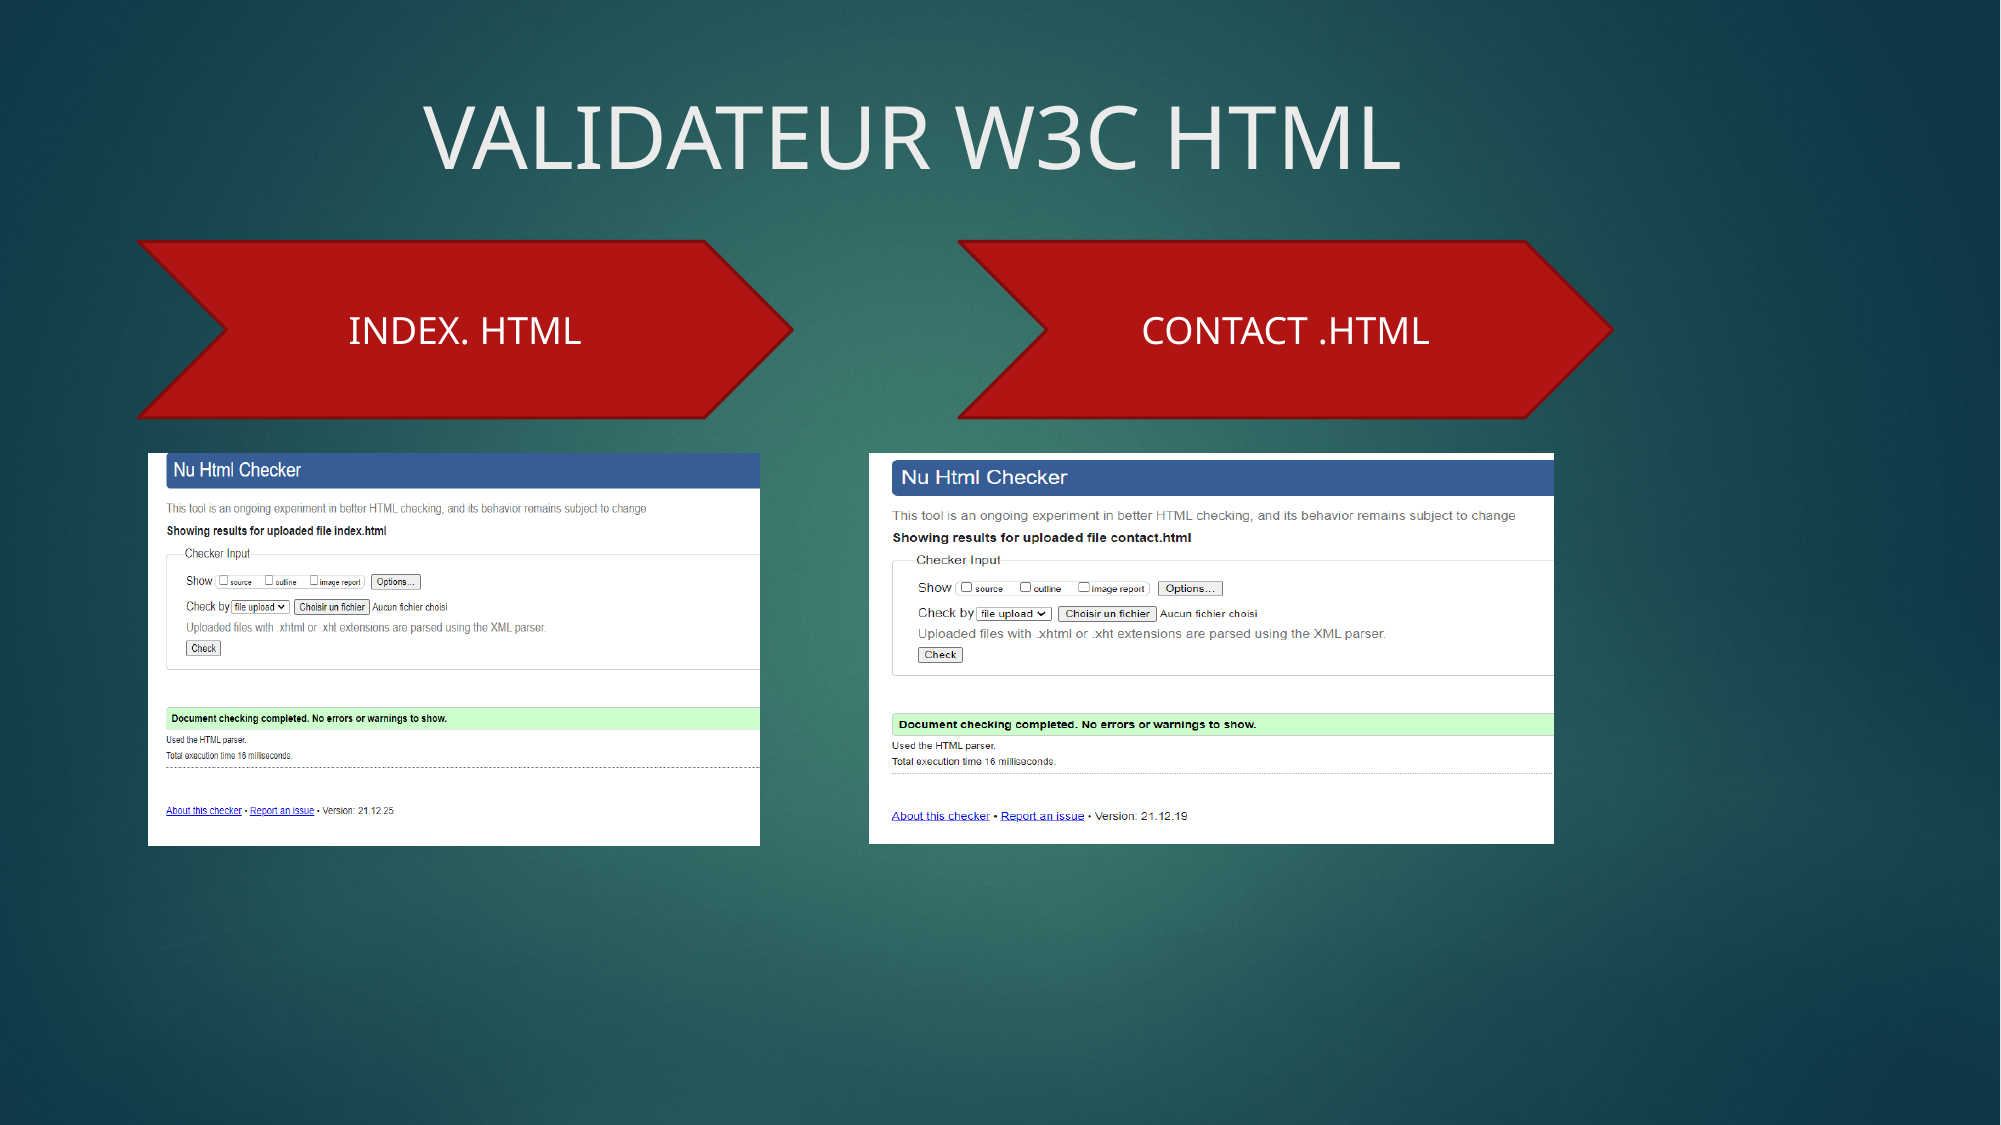

# VALIDATEUR W3C HTML
INDEX. HTML
CONTACT .HTML